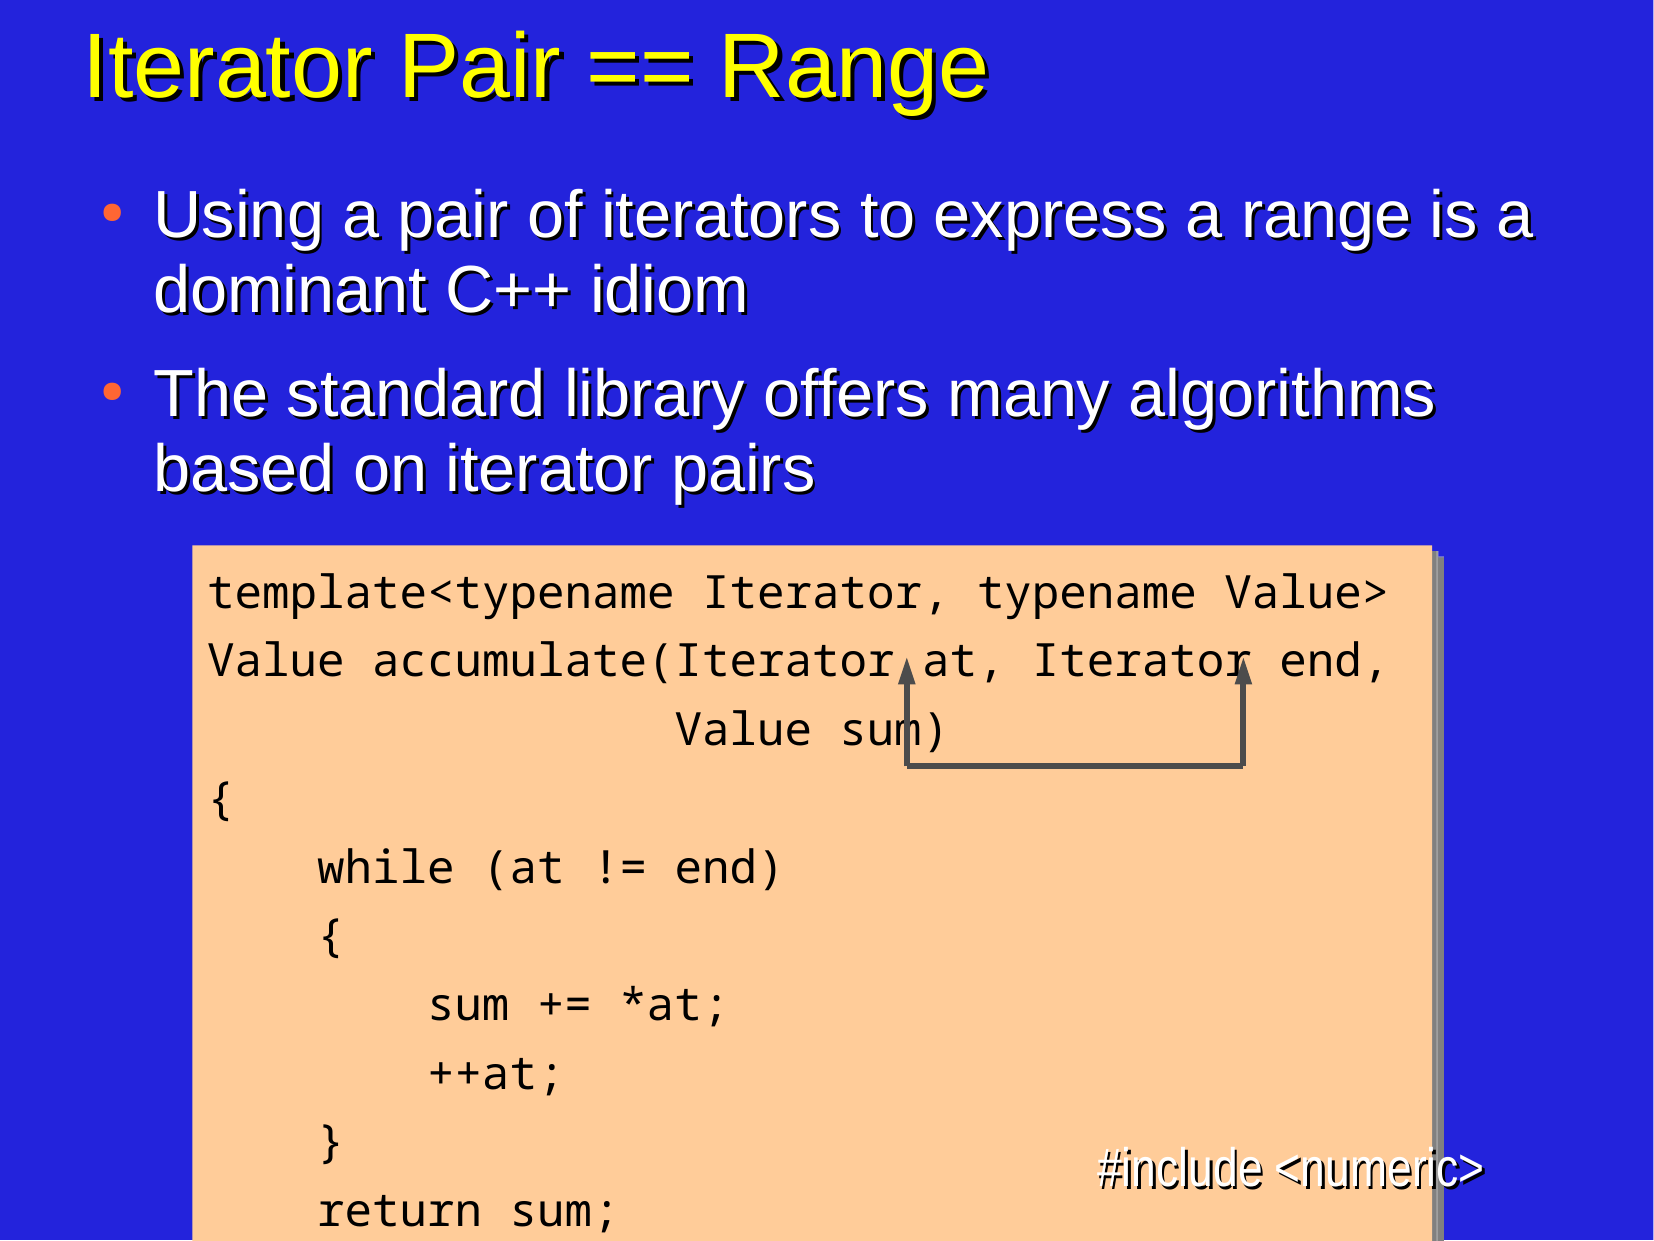

# Iterator Pair == Range
Using a pair of iterators to express a range is a dominant C++ idiom
The standard library offers many algorithms based on iterator pairs
template<typename Iterator, typename Value>
Value accumulate(Iterator at, Iterator end,
 Value sum)
{
 while (at != end)
 {
 sum += *at;
 ++at;
 }
 return sum;
}
#include <numeric>